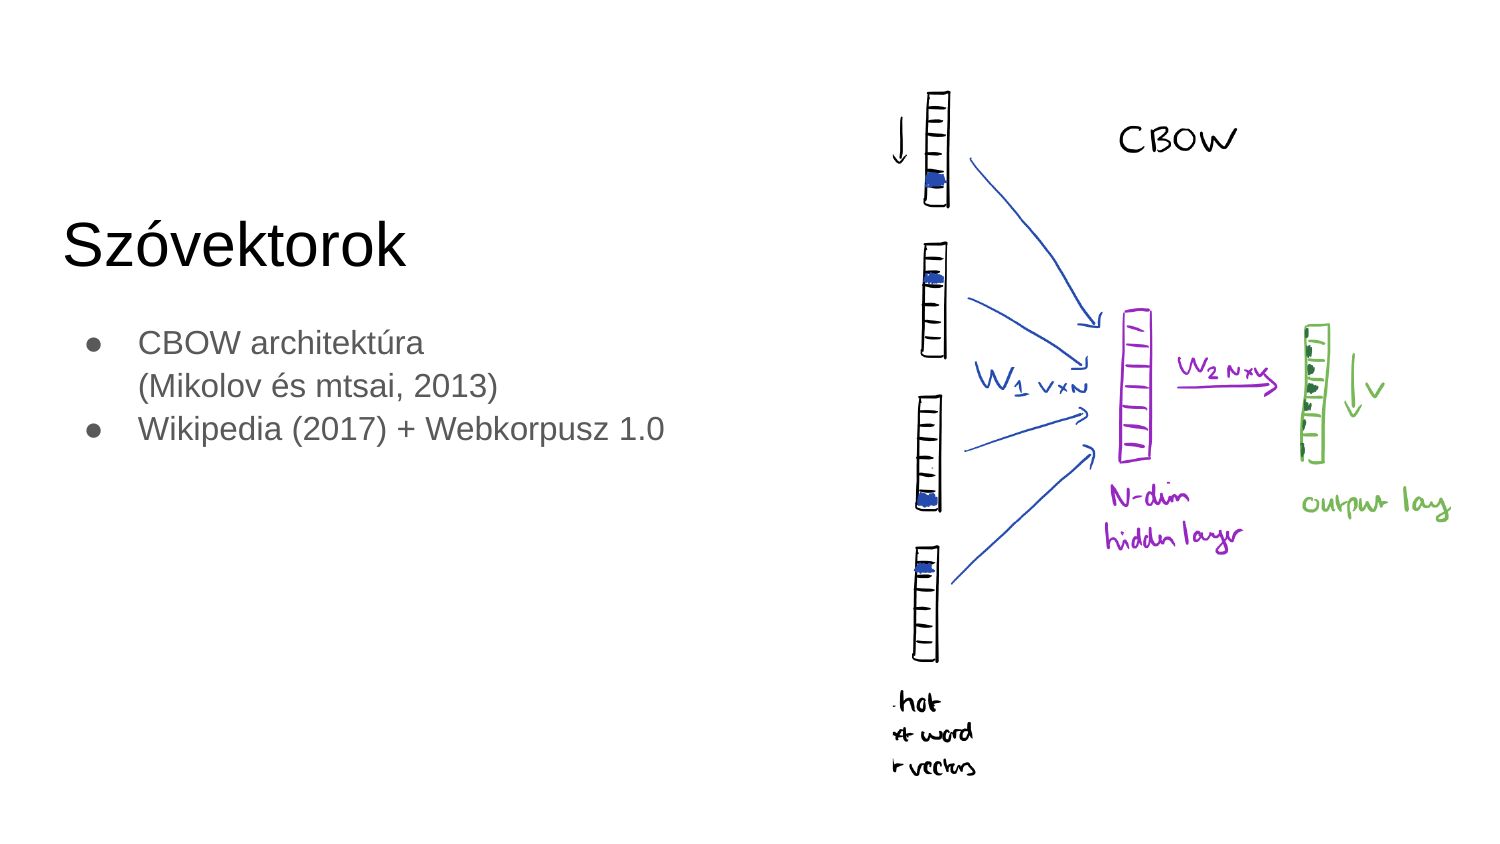

# Szóvektorok
CBOW architektúra
(Mikolov és mtsai, 2013)
Wikipedia (2017) + Webkorpusz 1.0